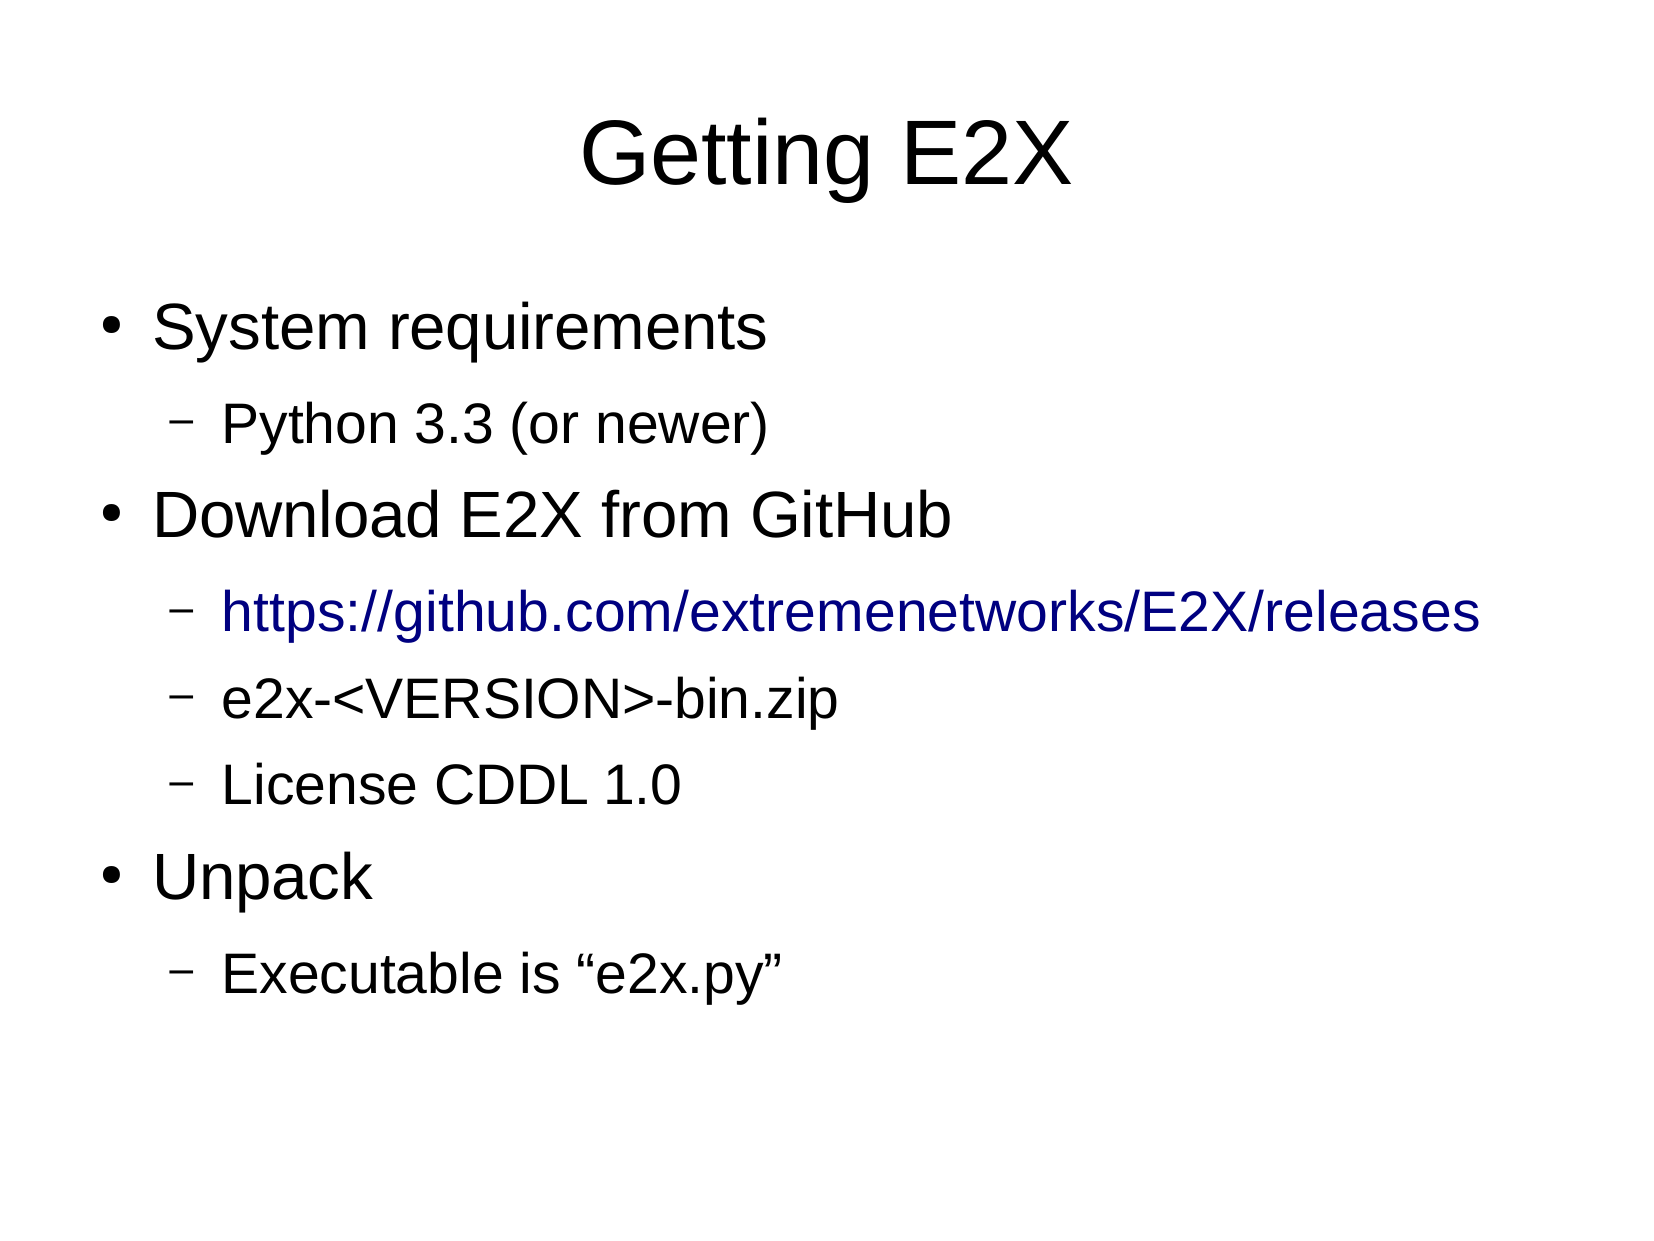

# Getting E2X
System requirements
Python 3.3 (or newer)
Download E2X from GitHub
https://github.com/extremenetworks/E2X/releases
e2x-<VERSION>-bin.zip
License CDDL 1.0
Unpack
Executable is “e2x.py”